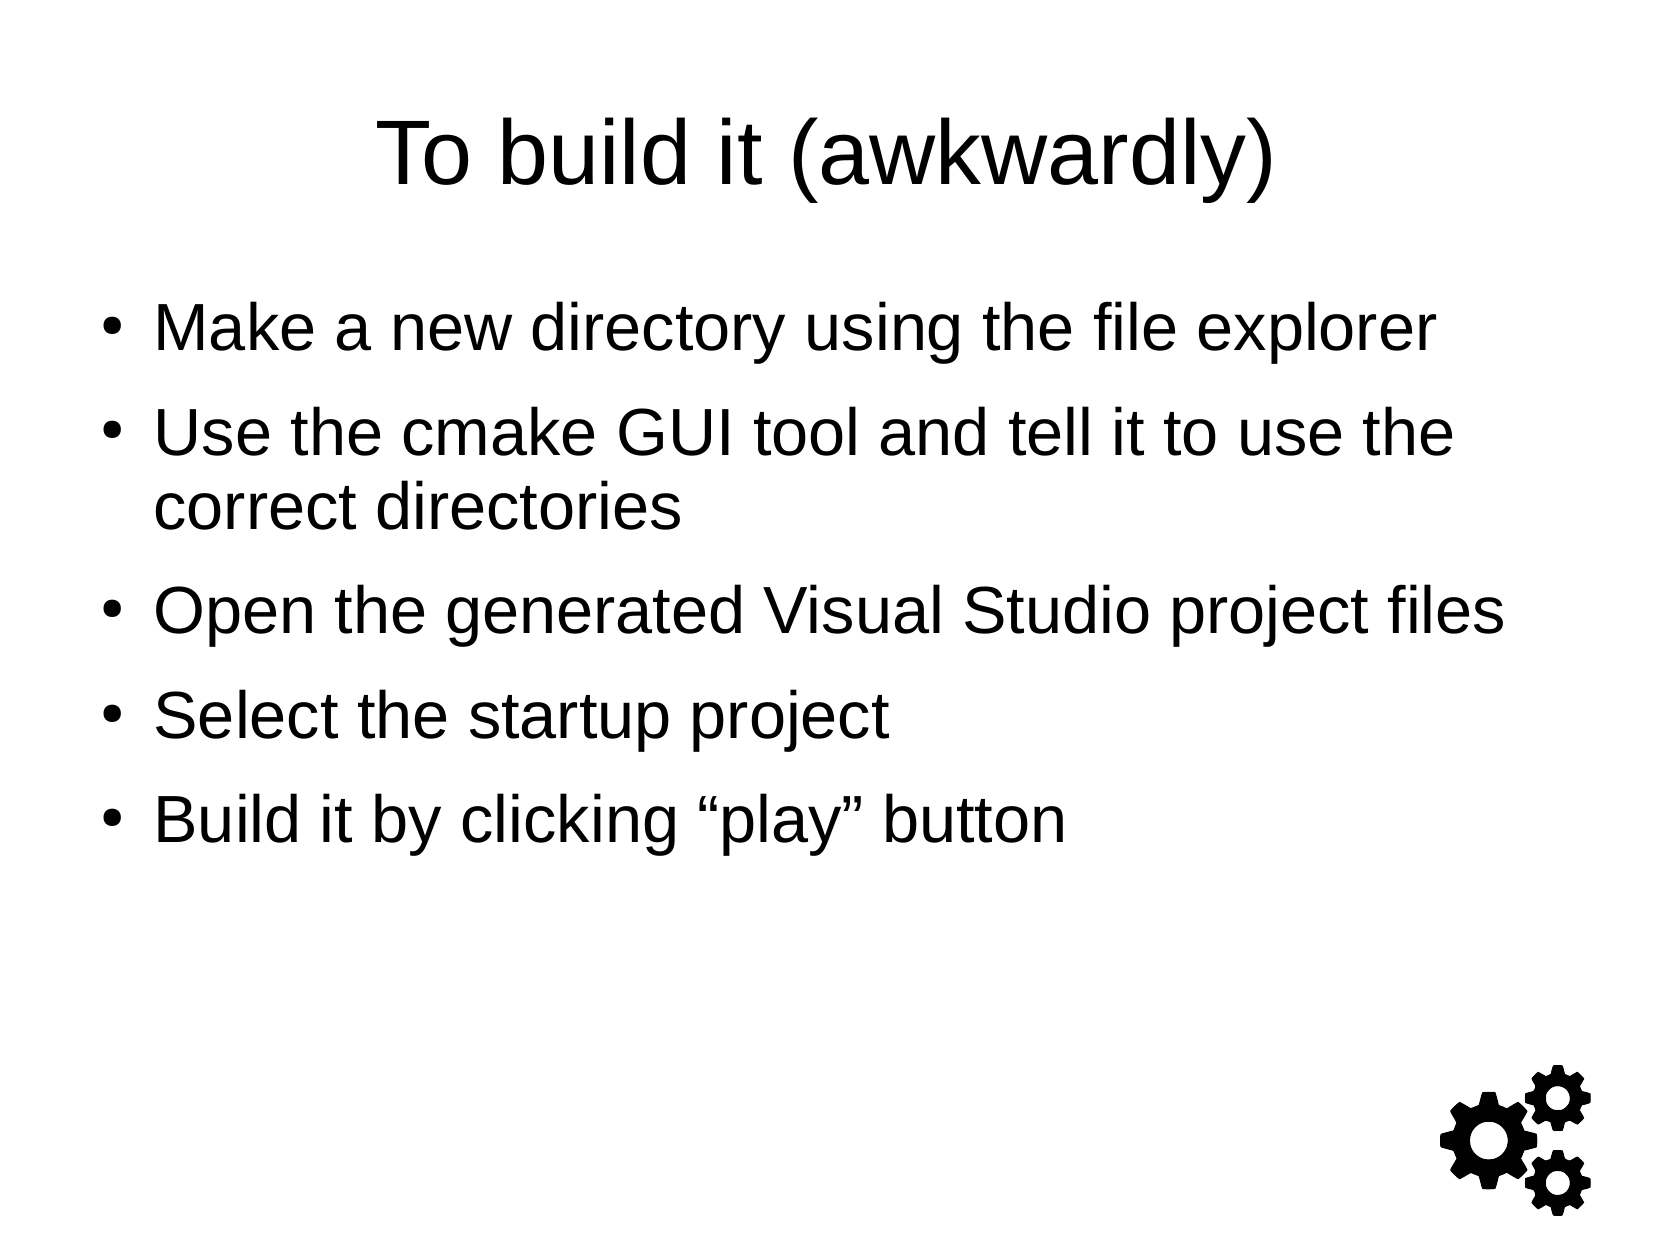

# To build it (awkwardly)
Make a new directory using the file explorer
Use the cmake GUI tool and tell it to use the correct directories
Open the generated Visual Studio project files
Select the startup project
Build it by clicking “play” button